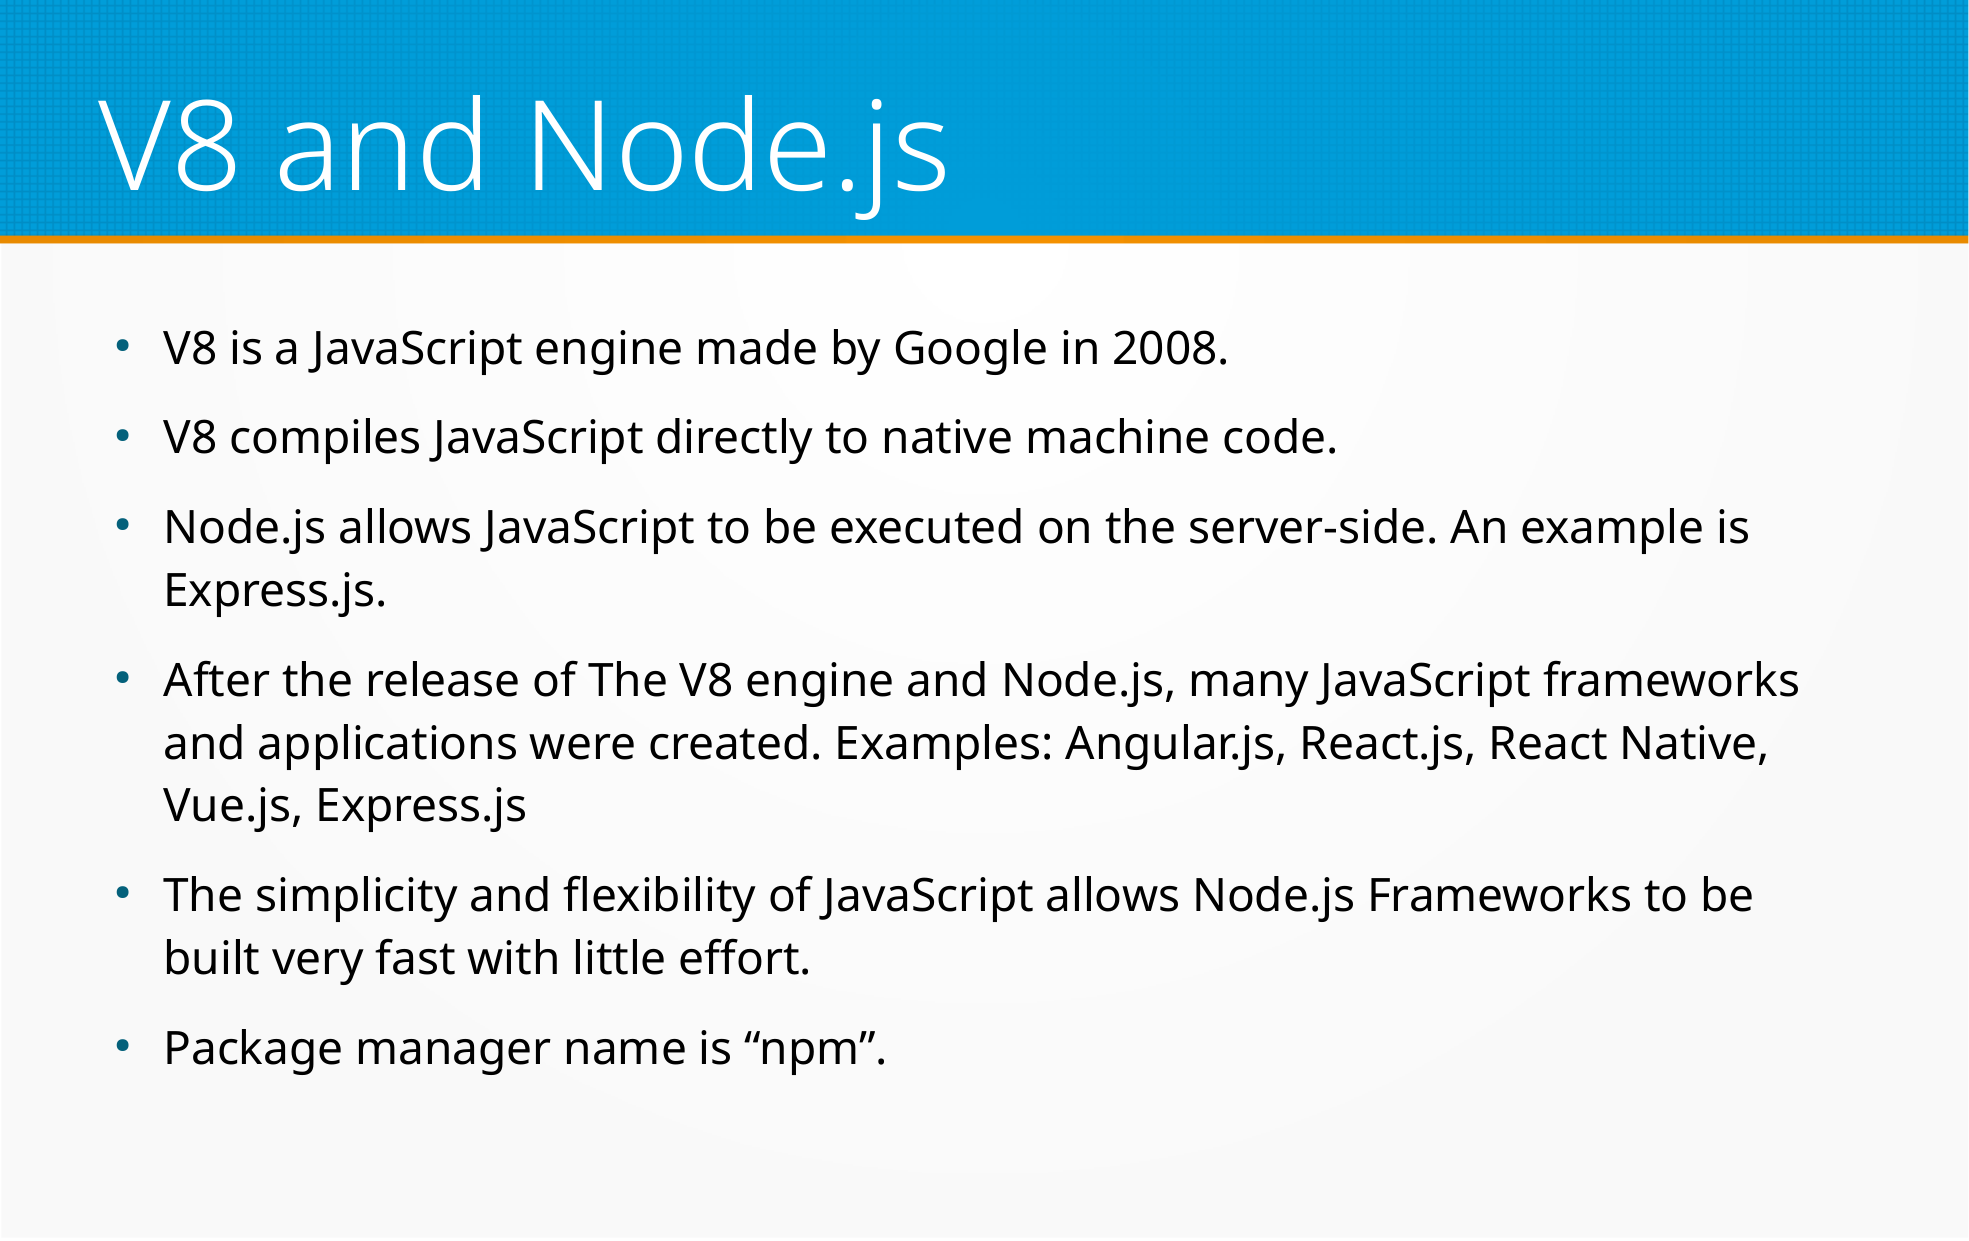

# V8 and Node.js
V8 is a JavaScript engine made by Google in 2008.
V8 compiles JavaScript directly to native machine code.
Node.js allows JavaScript to be executed on the server-side. An example is Express.js.
After the release of The V8 engine and Node.js, many JavaScript frameworks and applications were created. Examples: Angular.js, React.js, React Native, Vue.js, Express.js
The simplicity and flexibility of JavaScript allows Node.js Frameworks to be built very fast with little effort.
Package manager name is “npm”.